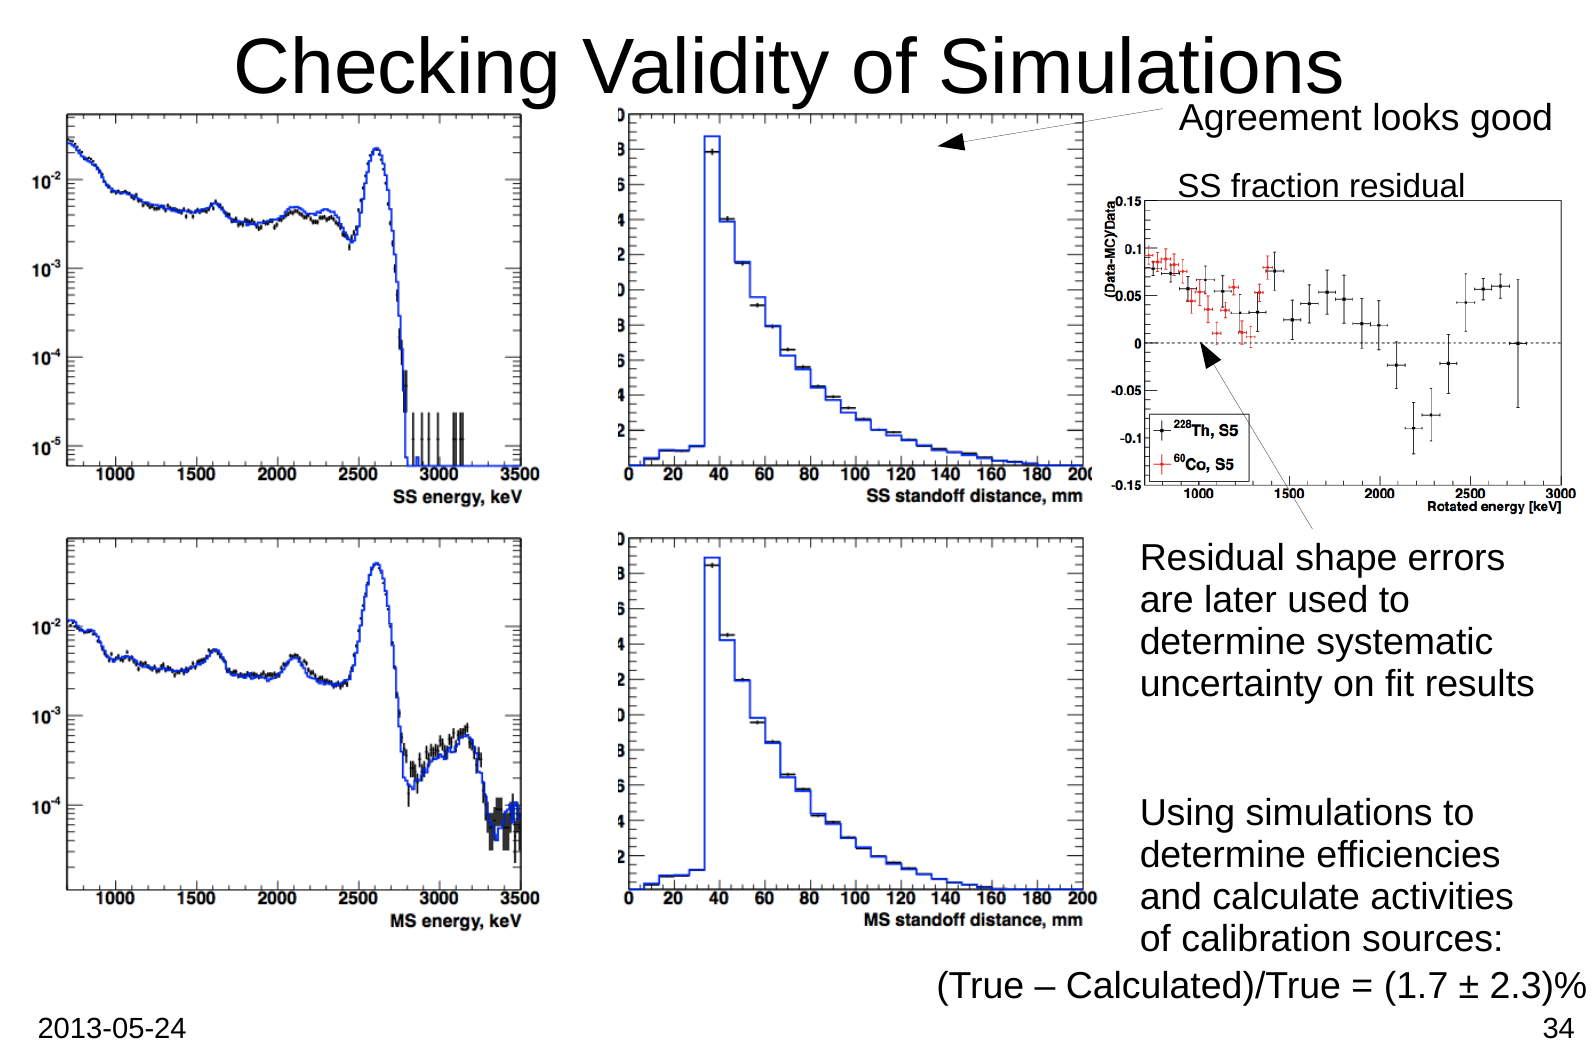

# Checking Validity of Simulations
Agreement looks good
SS fraction residual
Residual shape errors are later used to determine systematic uncertainty on fit results
Using simulations to determine efficiencies and calculate activities of calibration sources:
(True – Calculated)/True = (1.7 ± 2.3)%
2013-05-24
34